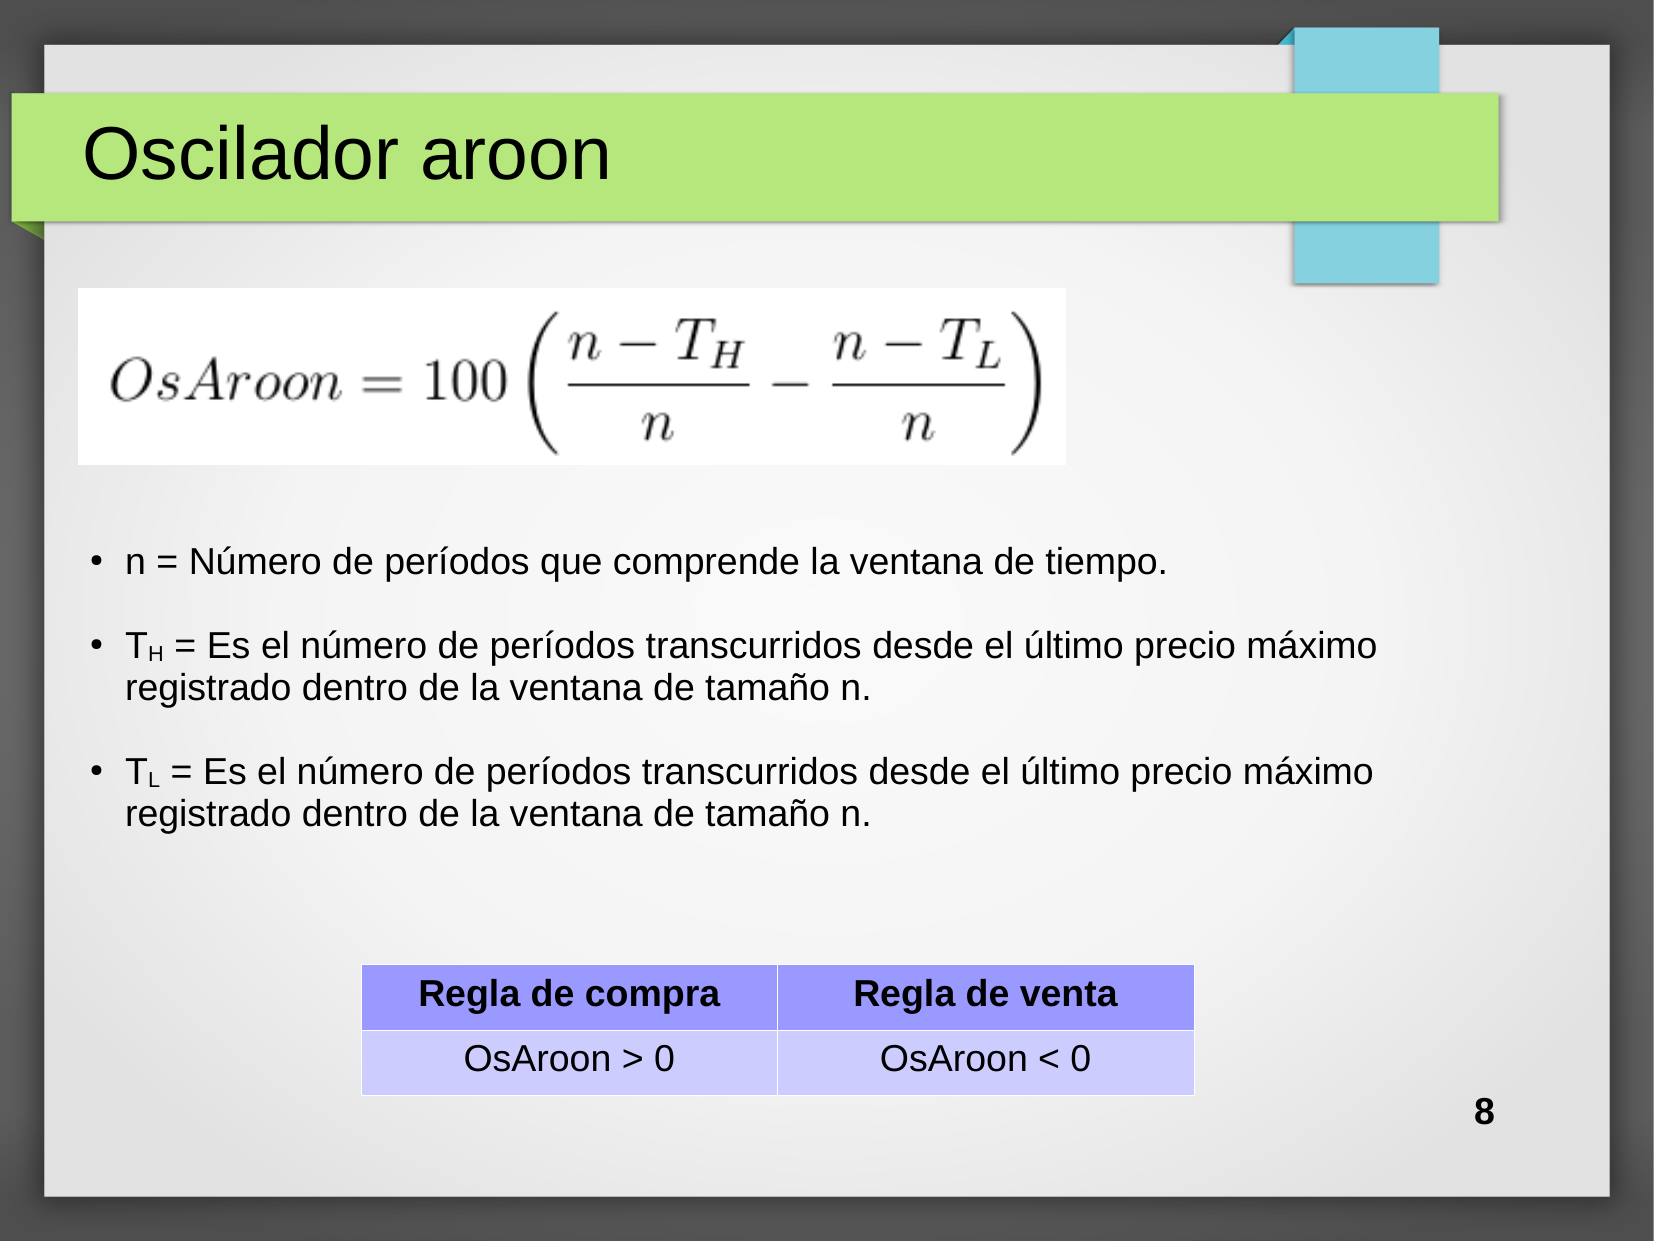

# Oscilador aroon
n = Número de períodos que comprende la ventana de tiempo.
TH = Es el número de períodos transcurridos desde el último precio máximo registrado dentro de la ventana de tamaño n.
TL = Es el número de períodos transcurridos desde el último precio máximo registrado dentro de la ventana de tamaño n.
| Regla de compra | Regla de venta |
| --- | --- |
| OsAroon > 0 | OsAroon < 0 |